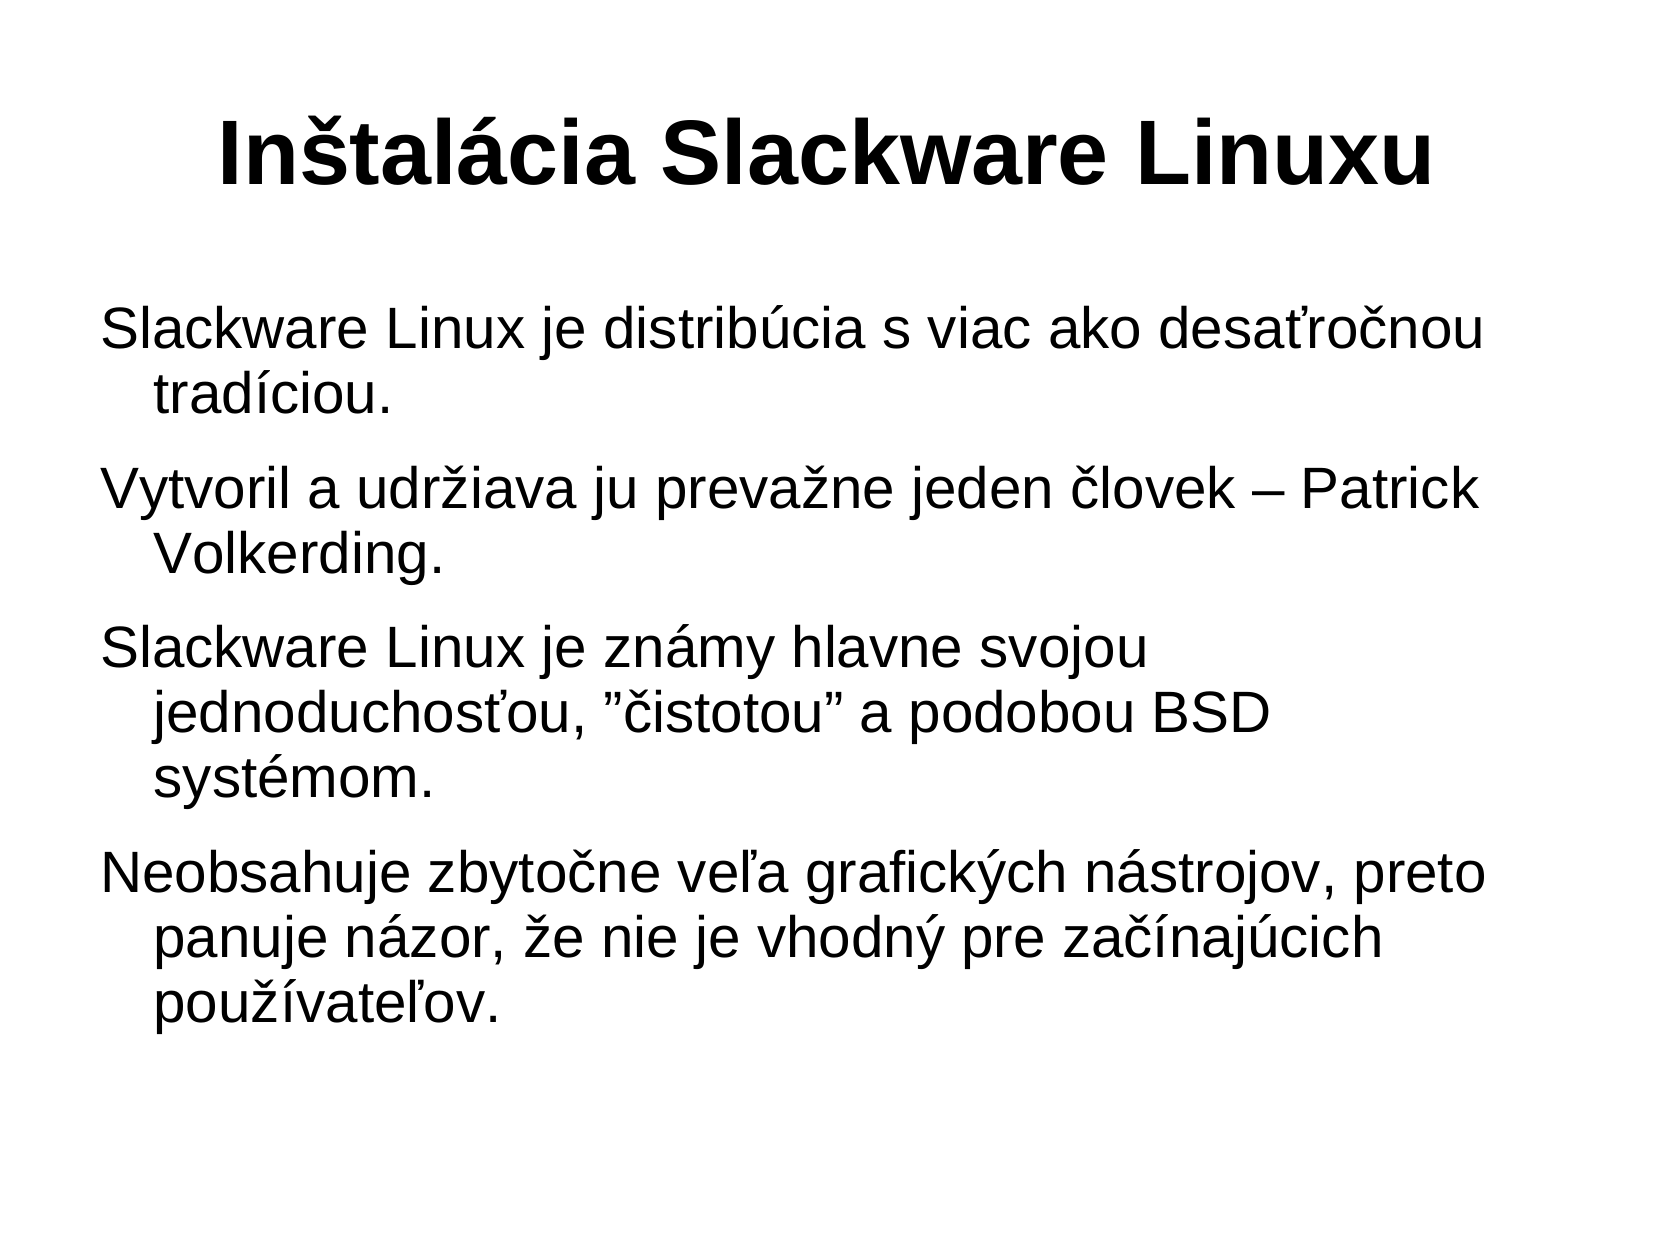

# Inštalácia Slackware Linuxu
Slackware Linux je distribúcia s viac ako desaťročnou tradíciou.
Vytvoril a udržiava ju prevažne jeden človek – Patrick Volkerding.
Slackware Linux je známy hlavne svojou jednoduchosťou, ”čistotou” a podobou BSD systémom.
Neobsahuje zbytočne veľa grafických nástrojov, preto panuje názor, že nie je vhodný pre začínajúcich používateľov.